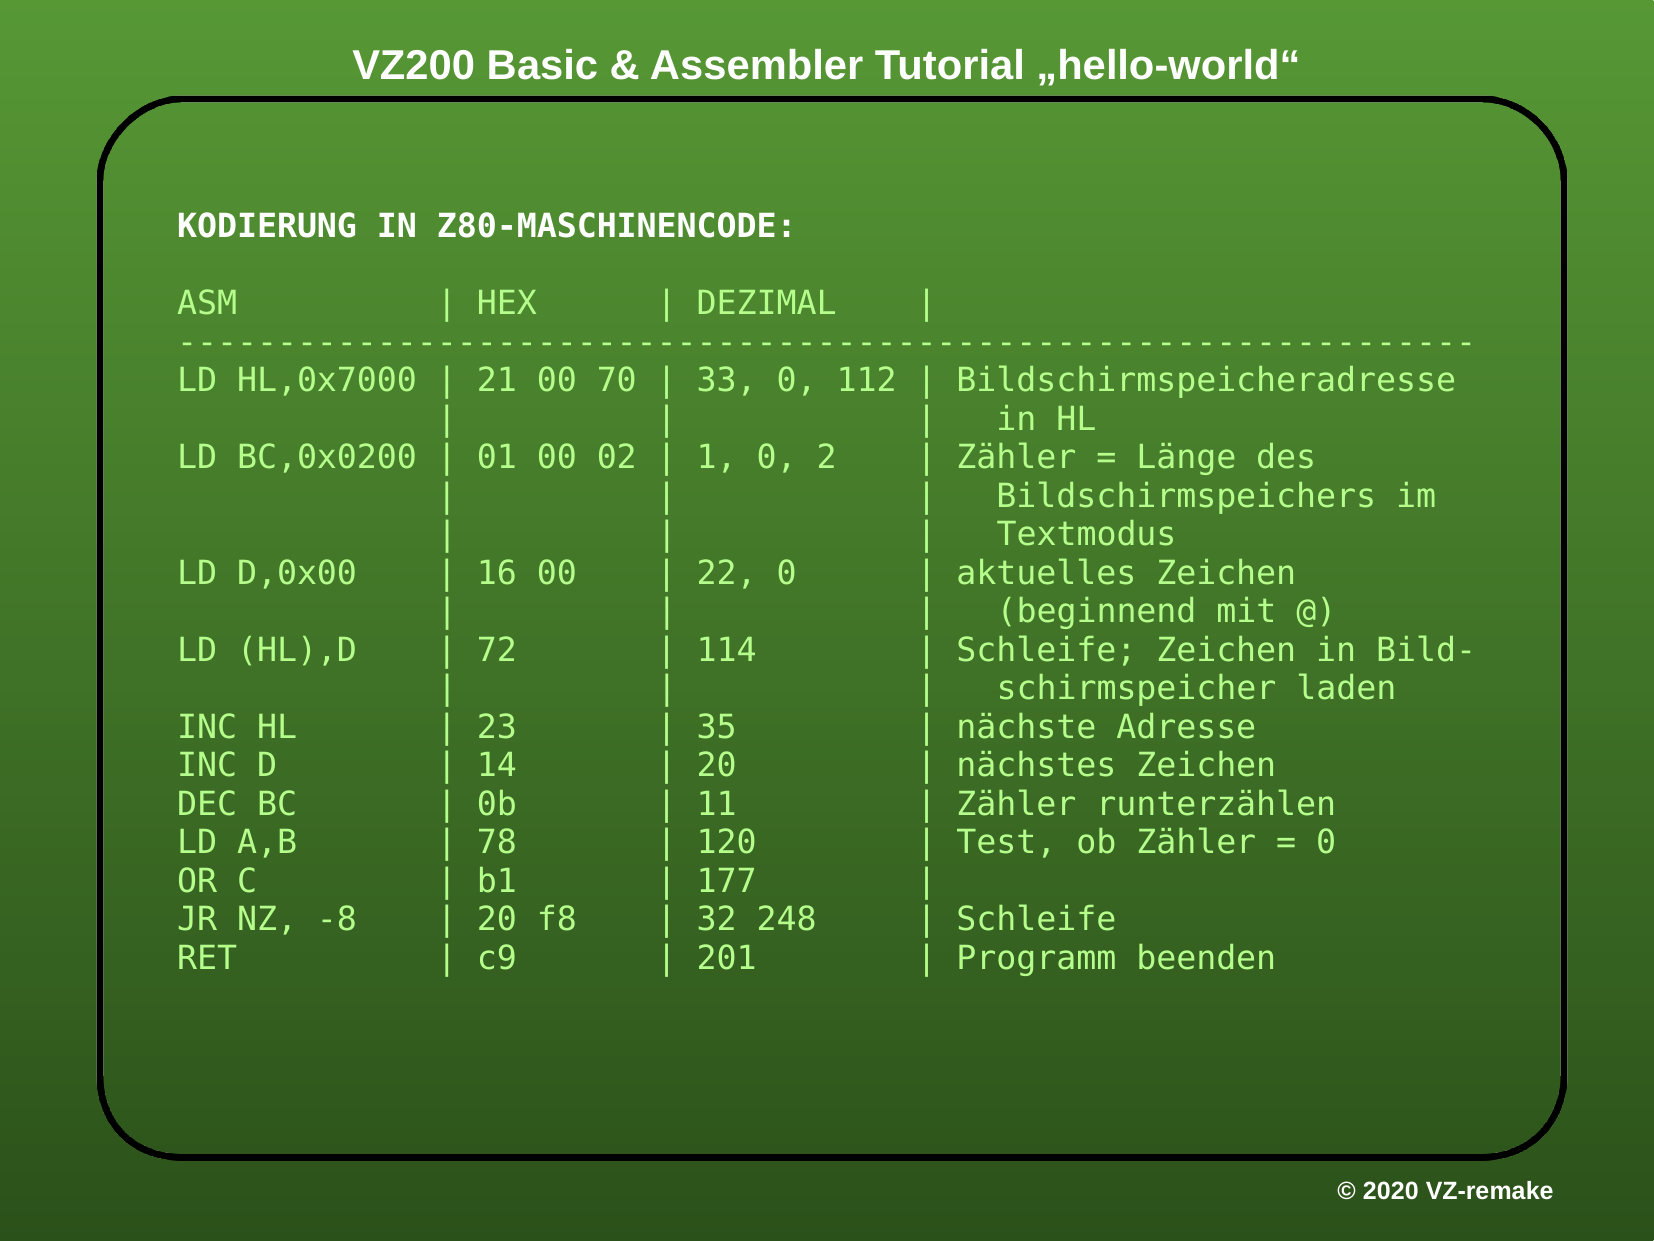

# VZ200 Basic & Assembler Tutorial „hello-world“
KODIERUNG IN Z80-MASCHINENCODE:
ASM | HEX | DEZIMAL |
-----------------------------------------------------------------
LD HL,0x7000 | 21 00 70 | 33, 0, 112 | Bildschirmspeicheradresse
 | | | in HL
LD BC,0x0200 | 01 00 02 | 1, 0, 2 | Zähler = Länge des
 | | | Bildschirmspeichers im
 | | | Textmodus
LD D,0x00 | 16 00 | 22, 0 | aktuelles Zeichen
 | | | (beginnend mit @)
LD (HL),D | 72 | 114 | Schleife; Zeichen in Bild-
 | | | schirmspeicher laden
INC HL | 23 | 35 | nächste Adresse
INC D | 14 | 20 | nächstes Zeichen
DEC BC | 0b | 11 | Zähler runterzählen
LD A,B | 78 | 120 | Test, ob Zähler = 0
OR C | b1 | 177 |
JR NZ, -8 | 20 f8 | 32 248 | Schleife
RET | c9 | 201 | Programm beenden